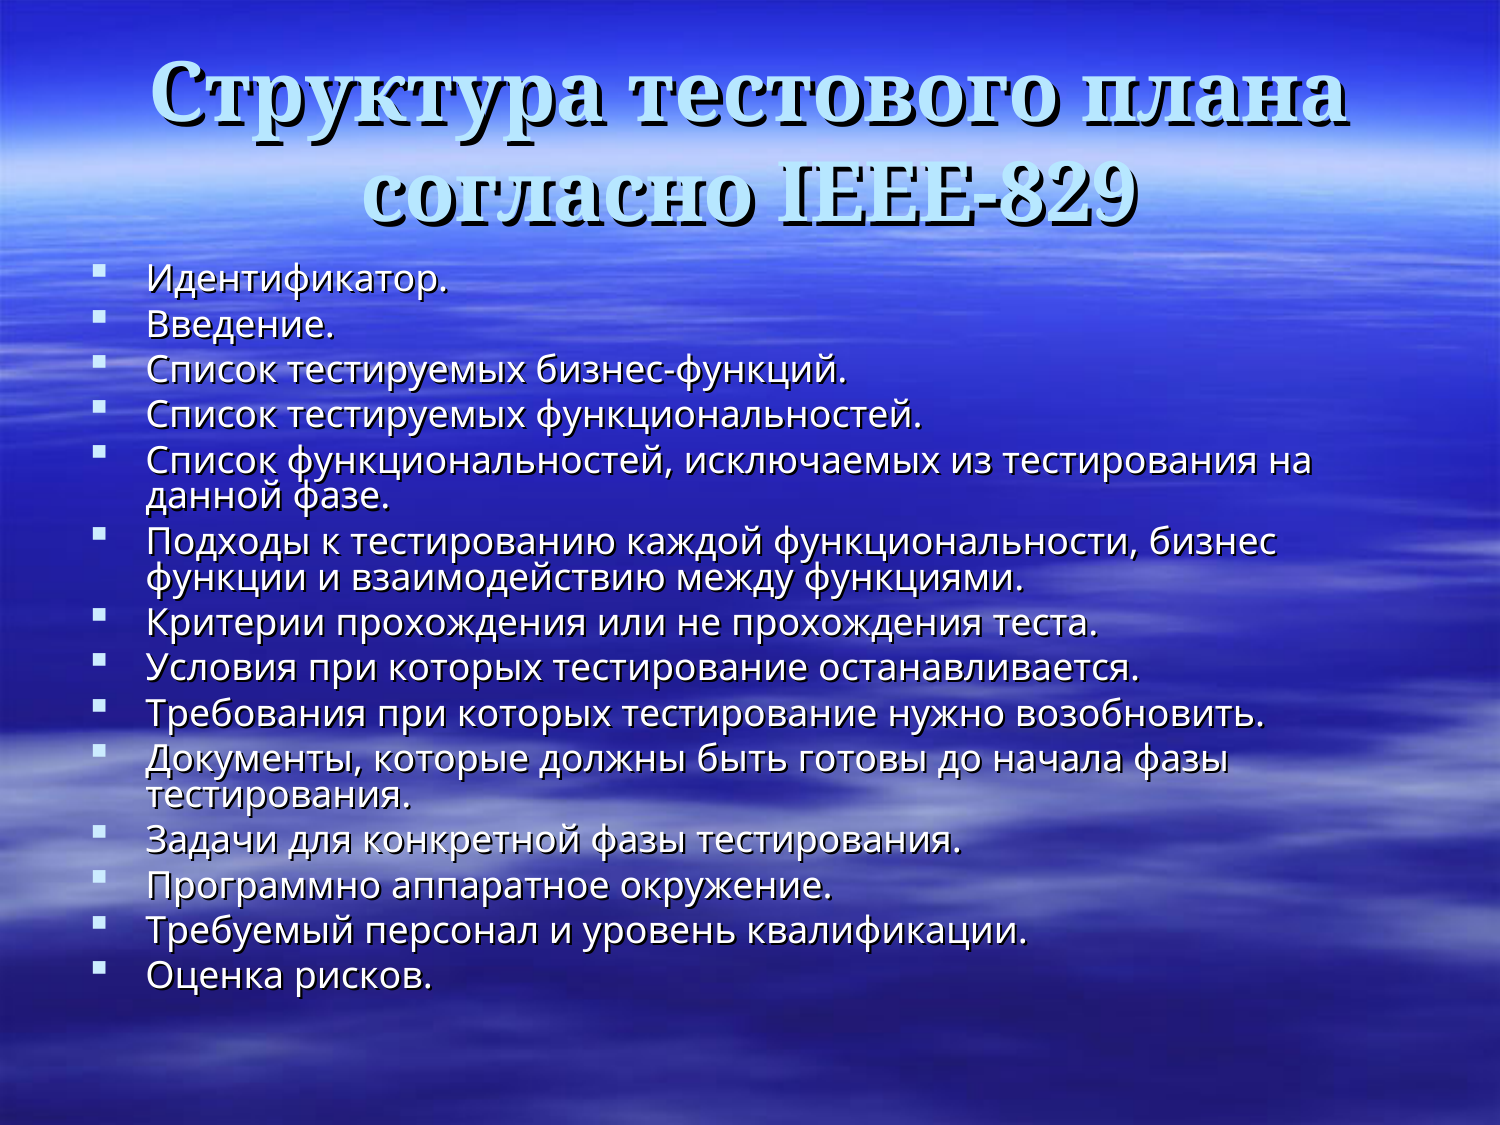

# Структура тестового плана согласно IEEE-829
Идентификатор.
Введение.
Список тестируемых бизнес-функций.
Список тестируемых функциональностей.
Список функциональностей, исключаемых из тестирования на данной фазе.
Подходы к тестированию каждой функциональности, бизнес функции и взаимодействию между функциями.
Критерии прохождения или не прохождения теста.
Условия при которых тестирование останавливается.
Требования при которых тестирование нужно возобновить.
Документы, которые должны быть готовы до начала фазы тестирования.
Задачи для конкретной фазы тестирования.
Программно аппаратное окружение.
Требуемый персонал и уровень квалификации.
Оценка рисков.